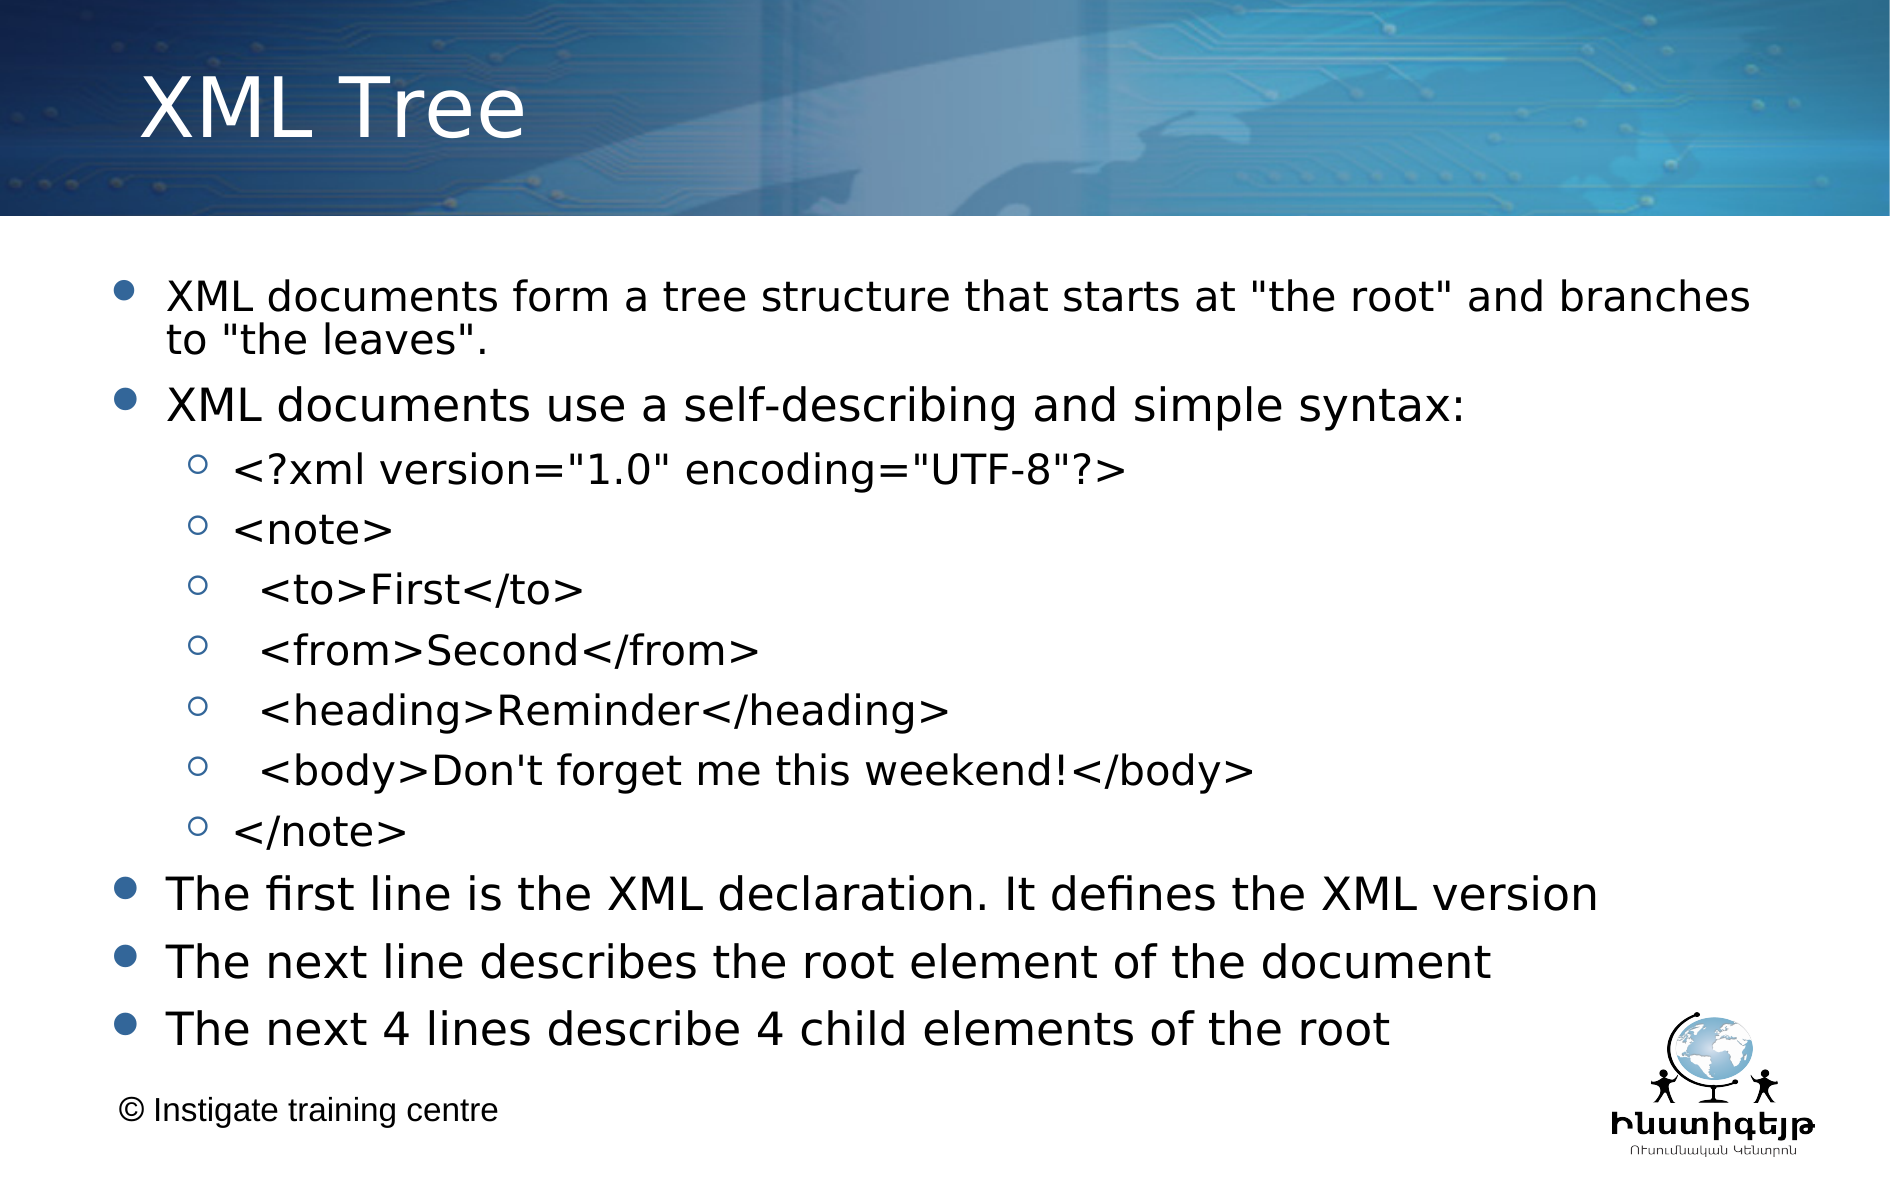

XML Tree
# XML documents form a tree structure that starts at "the root" and branches to "the leaves".
XML documents use a self-describing and simple syntax:
<?xml version="1.0" encoding="UTF-8"?>
<note>
 <to>First</to>
 <from>Second</from>
 <heading>Reminder</heading>
 <body>Don't forget me this weekend!</body>
</note>
The first line is the XML declaration. It defines the XML version
The next line describes the root element of the document
The next 4 lines describe 4 child elements of the root